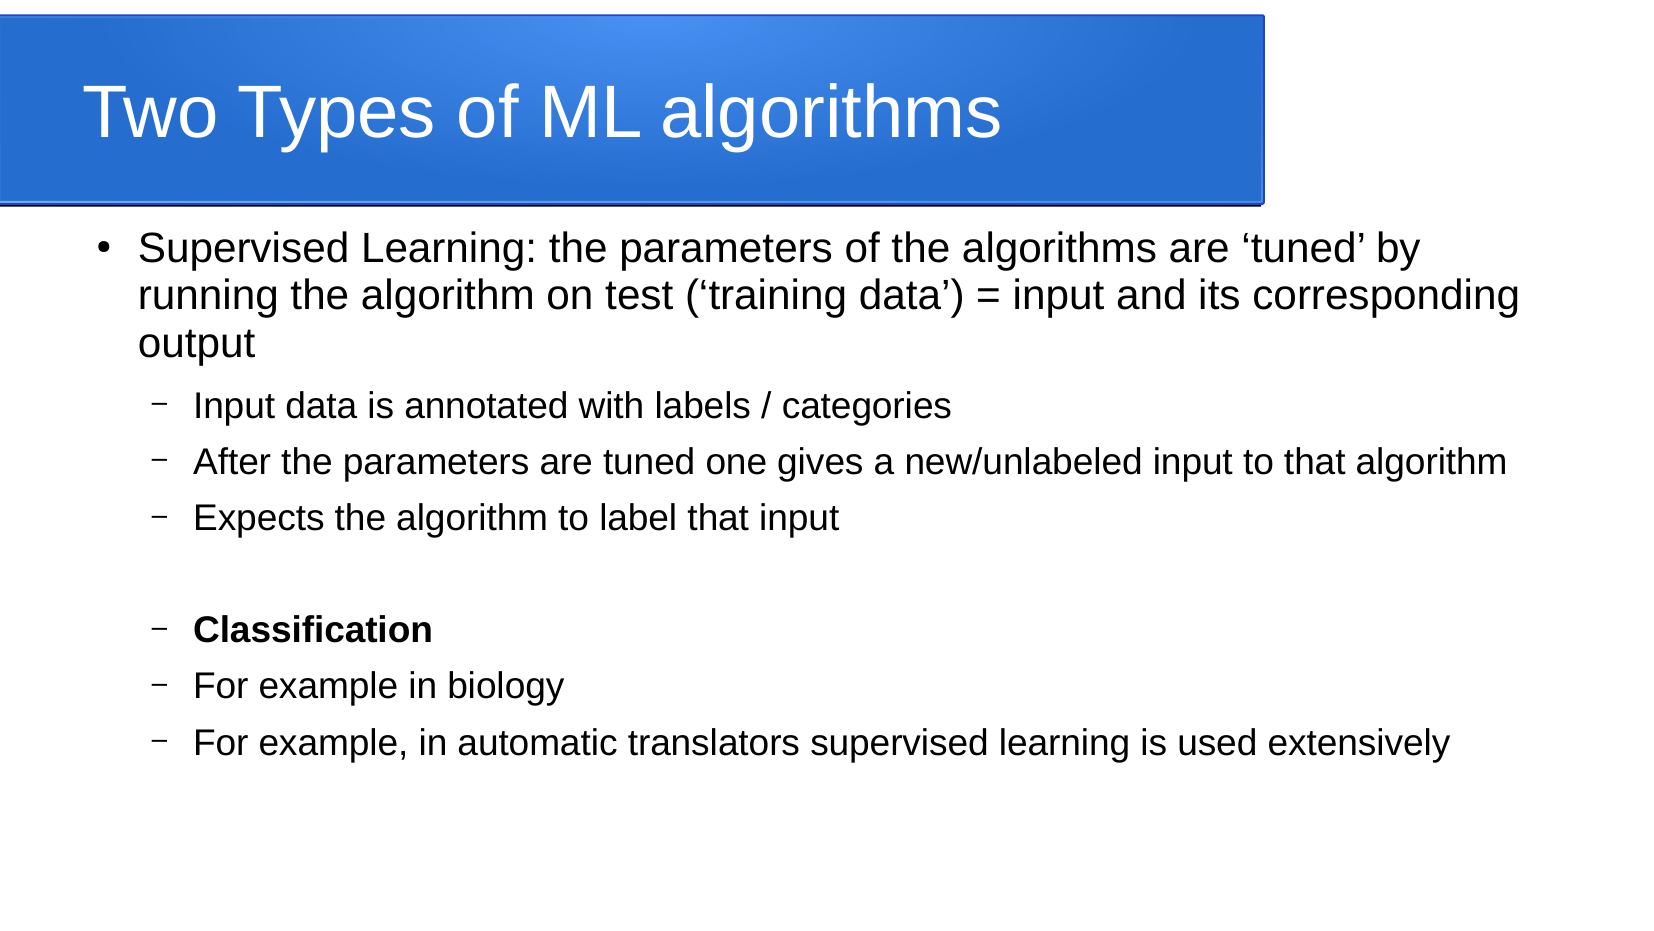

# Two Types of ML algorithms
Supervised Learning: the parameters of the algorithms are ‘tuned’ by running the algorithm on test (‘training data’) = input and its corresponding output
Input data is annotated with labels / categories
After the parameters are tuned one gives a new/unlabeled input to that algorithm
Expects the algorithm to label that input
Classification
For example in biology
For example, in automatic translators supervised learning is used extensively